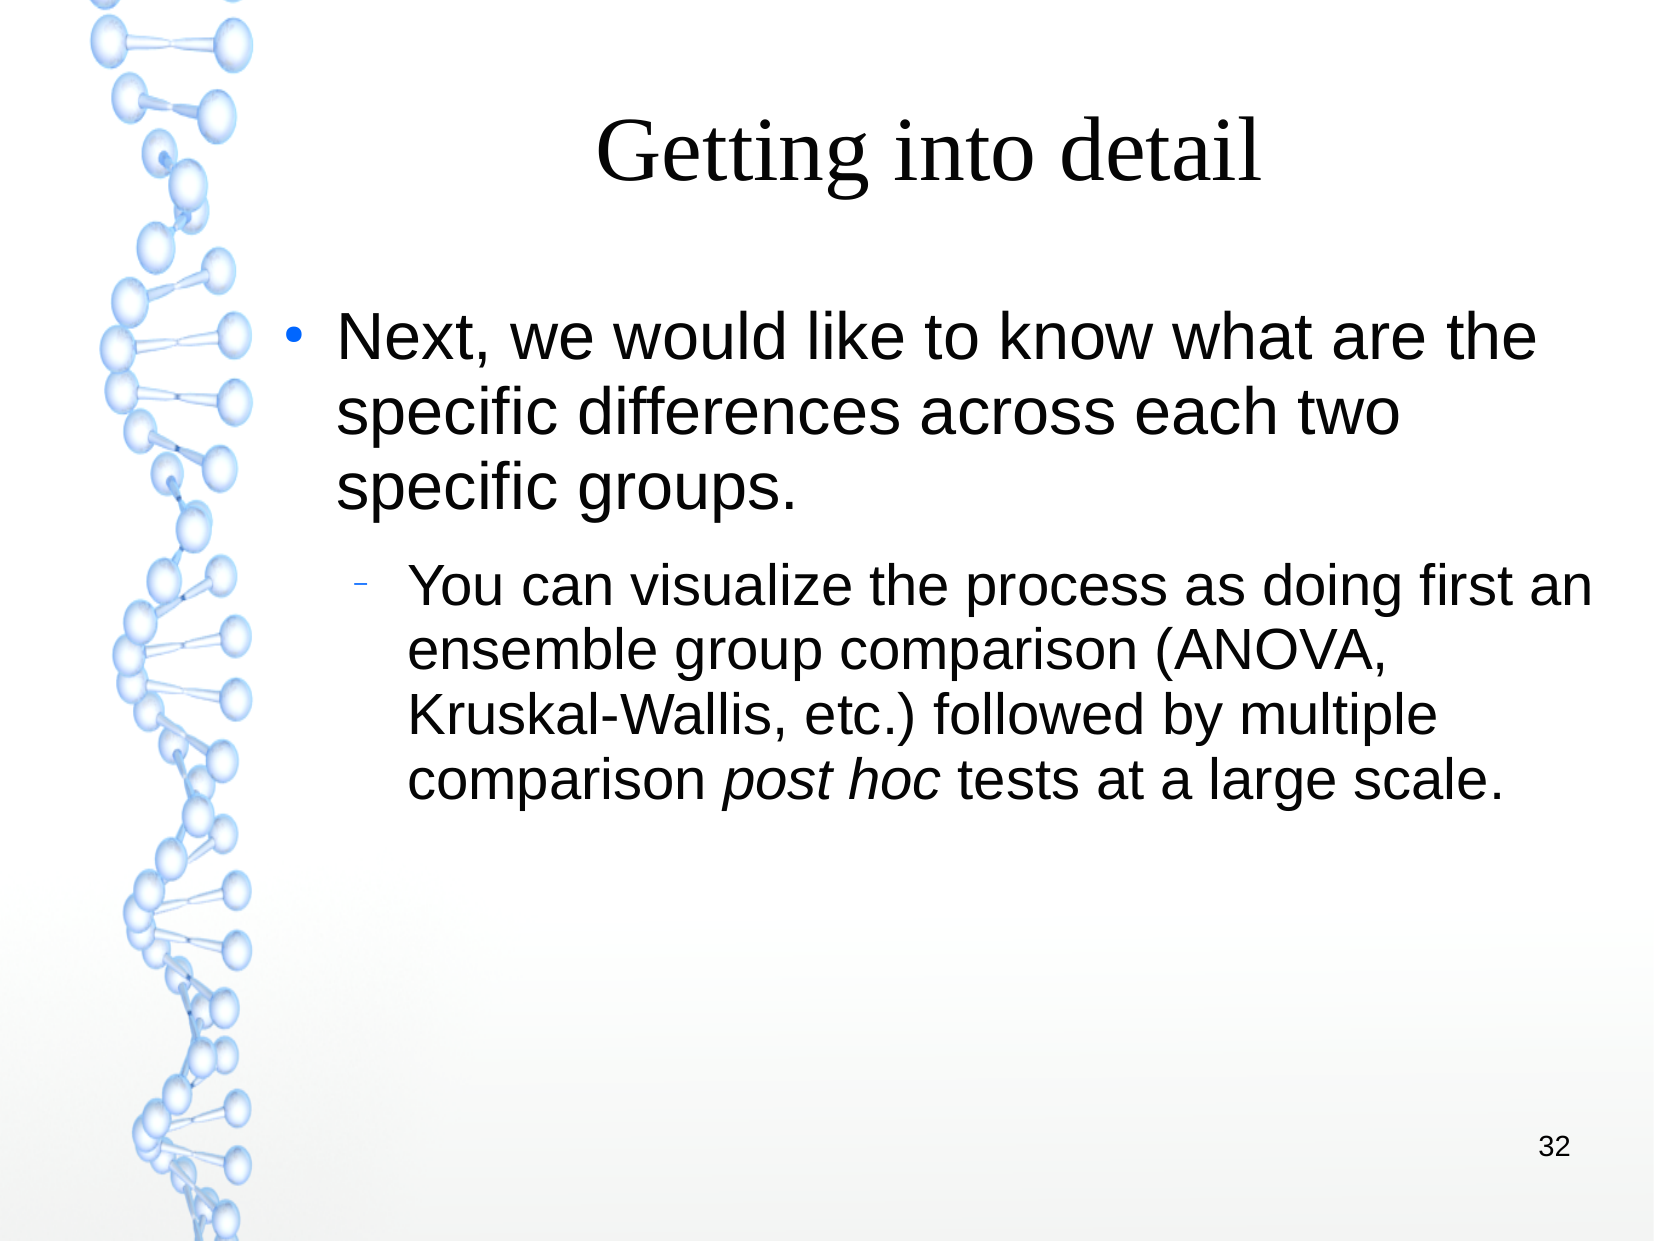

# Getting into detail
Next, we would like to know what are the specific differences across each two specific groups.
You can visualize the process as doing first an ensemble group comparison (ANOVA, Kruskal-Wallis, etc.) followed by multiple comparison post hoc tests at a large scale.
32